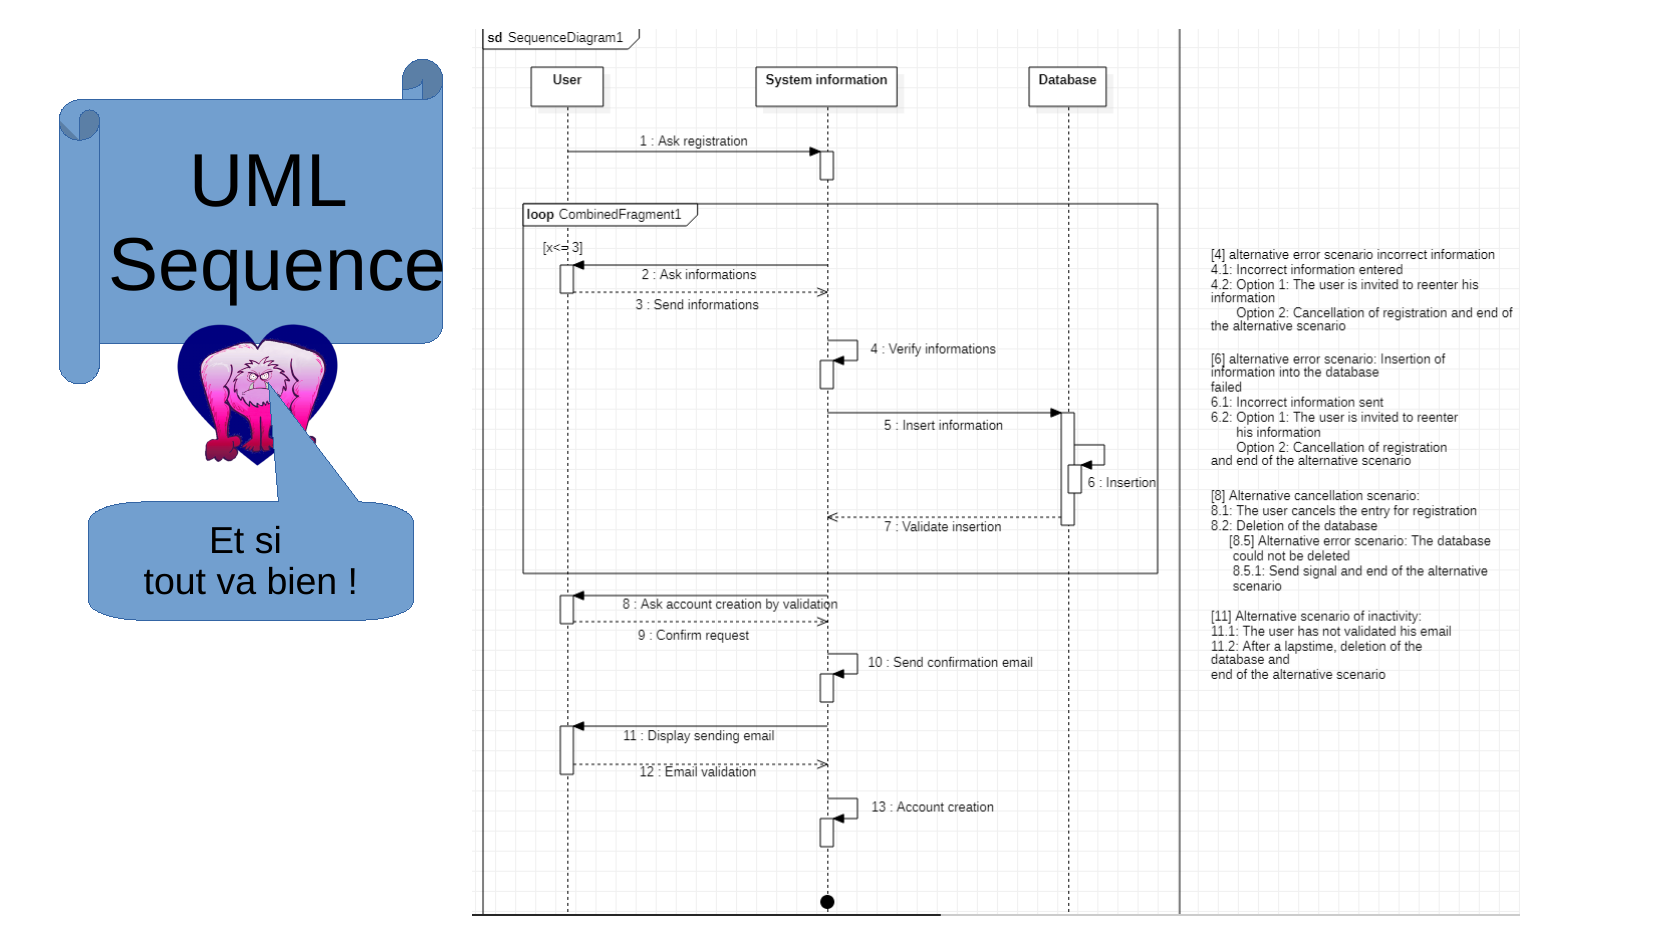

# UML Sequence
Et si
tout va bien !